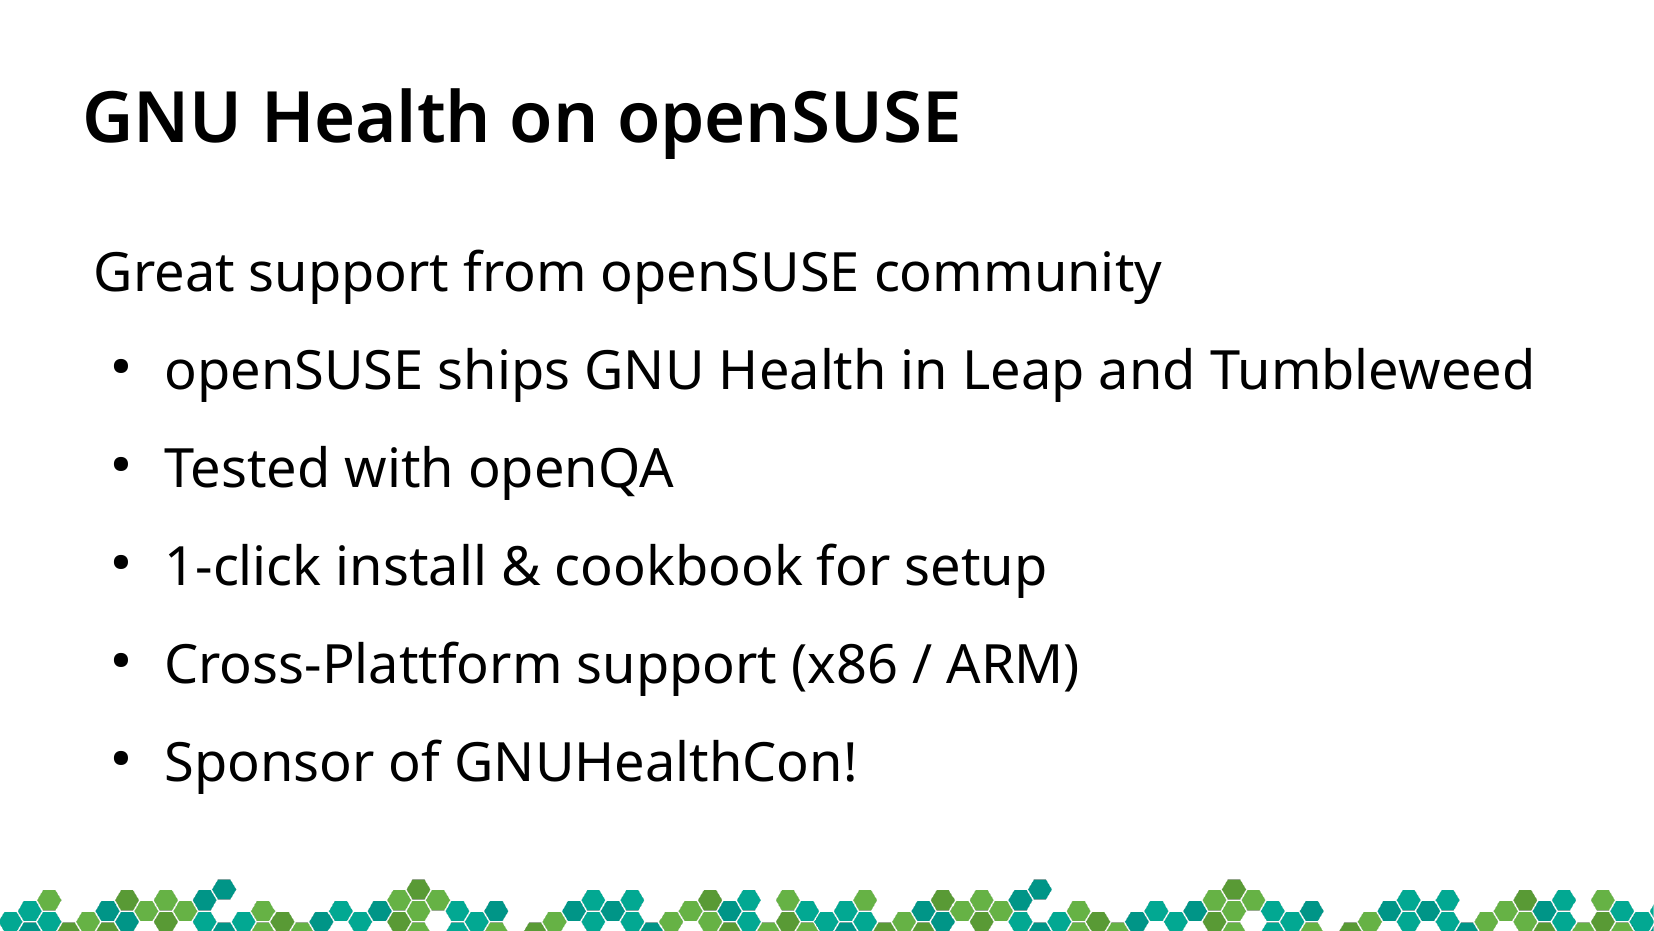

# GNU Health on openSUSE
Great support from openSUSE community
openSUSE ships GNU Health in Leap and Tumbleweed
Tested with openQA
1-click install & cookbook for setup
Cross-Plattform support (x86 / ARM)
Sponsor of GNUHealthCon!